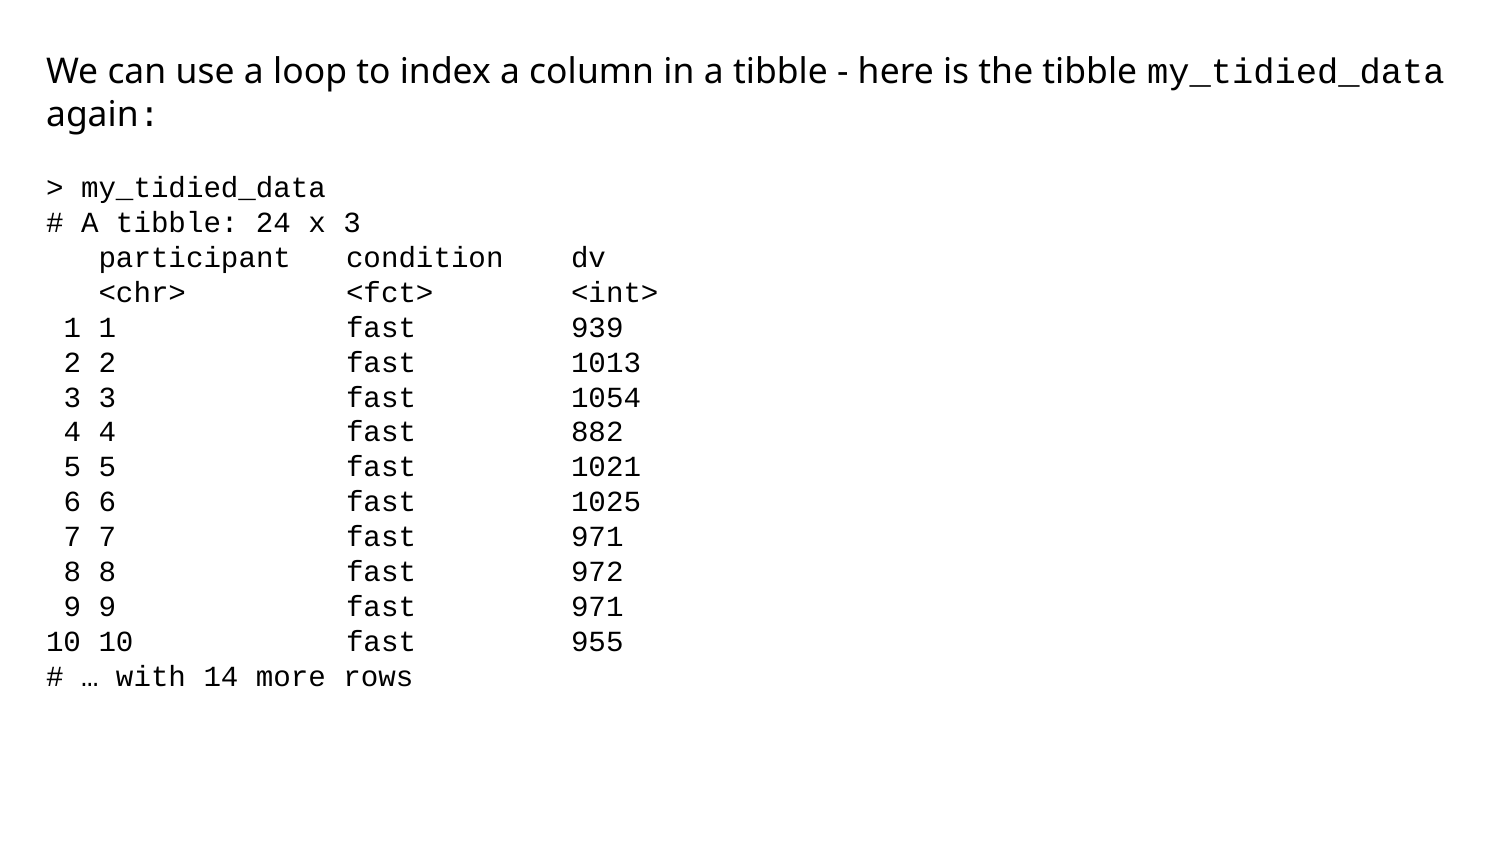

We can use a loop to index a column in a tibble - here is the tibble my_tidied_data again:
> my_tidied_data
# A tibble: 24 x 3
 participant 	condition	dv
 <chr> 		<fct> 		<int>
 1 1 		fast 		939
 2 2 		fast 		1013
 3 3 		fast 		1054
 4 4 		fast 		882
 5 5 		fast 		1021
 6 6 		fast 		1025
 7 7 		fast 		971
 8 8 		fast 		972
 9 9 		fast 		971
10 10 		fast 		955
# … with 14 more rows